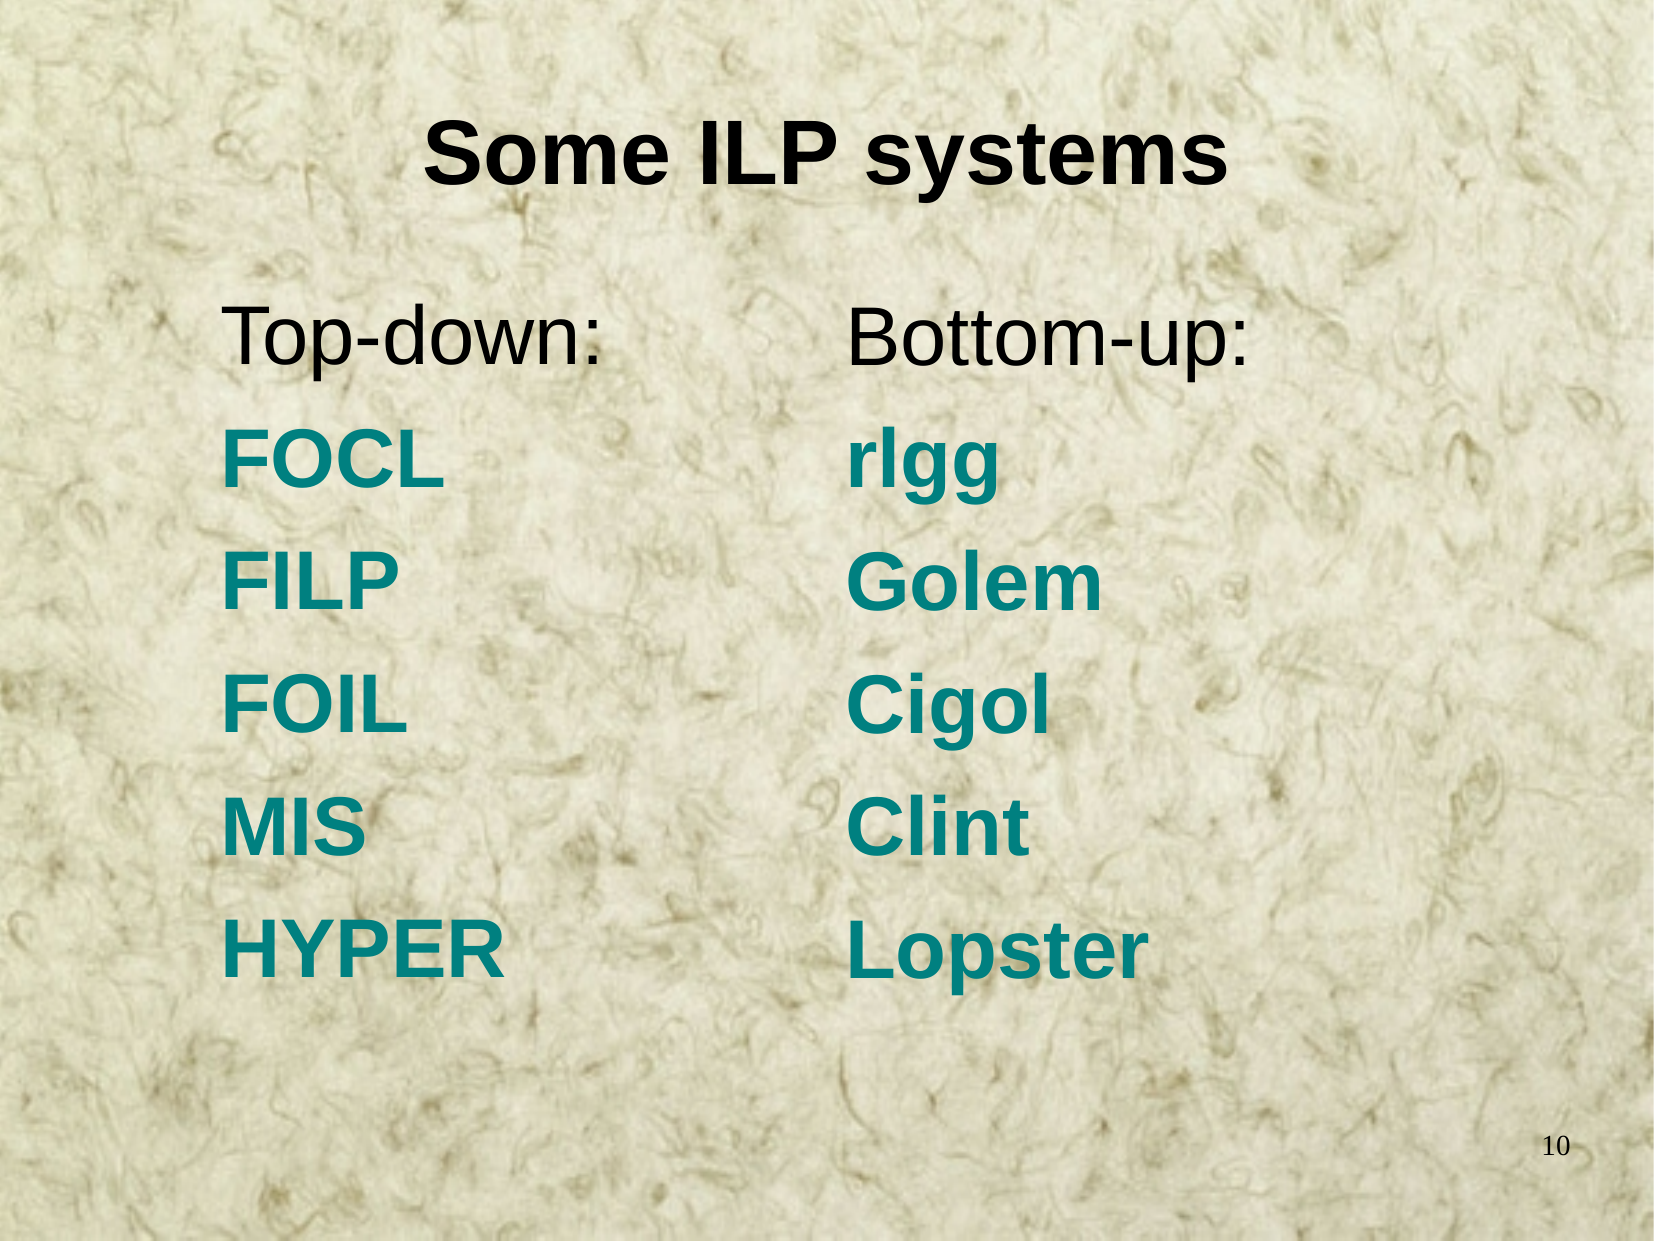

# Some ILP systems
Top-down:
FOCL
FILP
FOIL
MIS
HYPER
Bottom-up:
rlgg
Golem
Cigol
Clint
Lopster
10